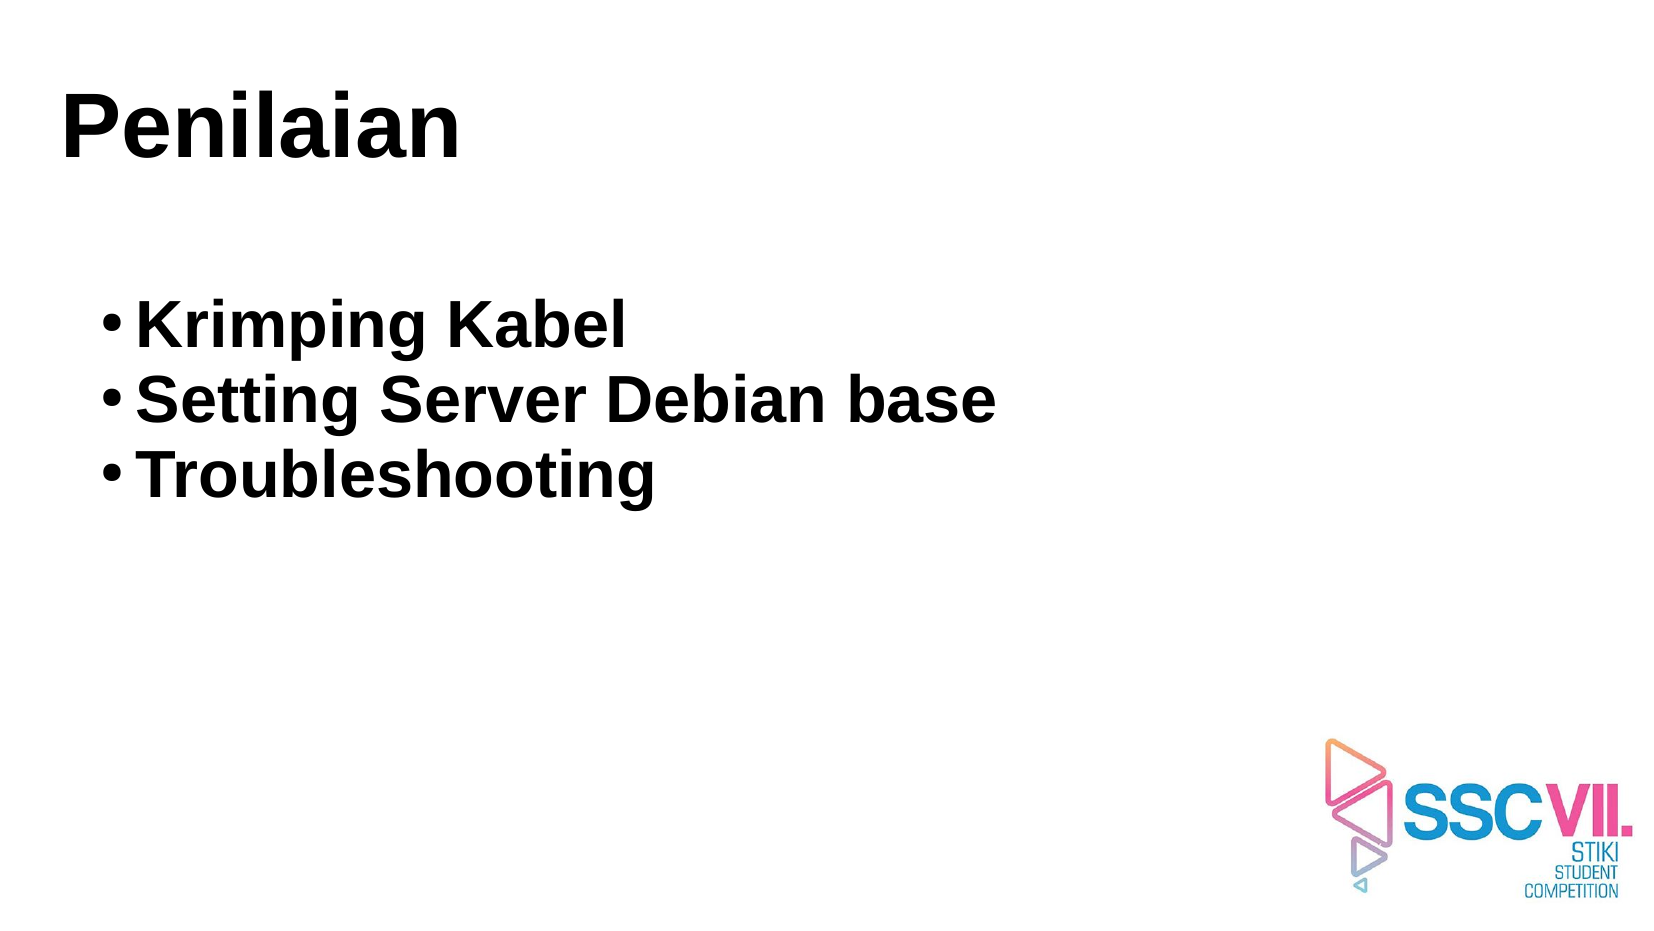

# Penilaian
Krimping Kabel
Setting Server Debian base
Troubleshooting